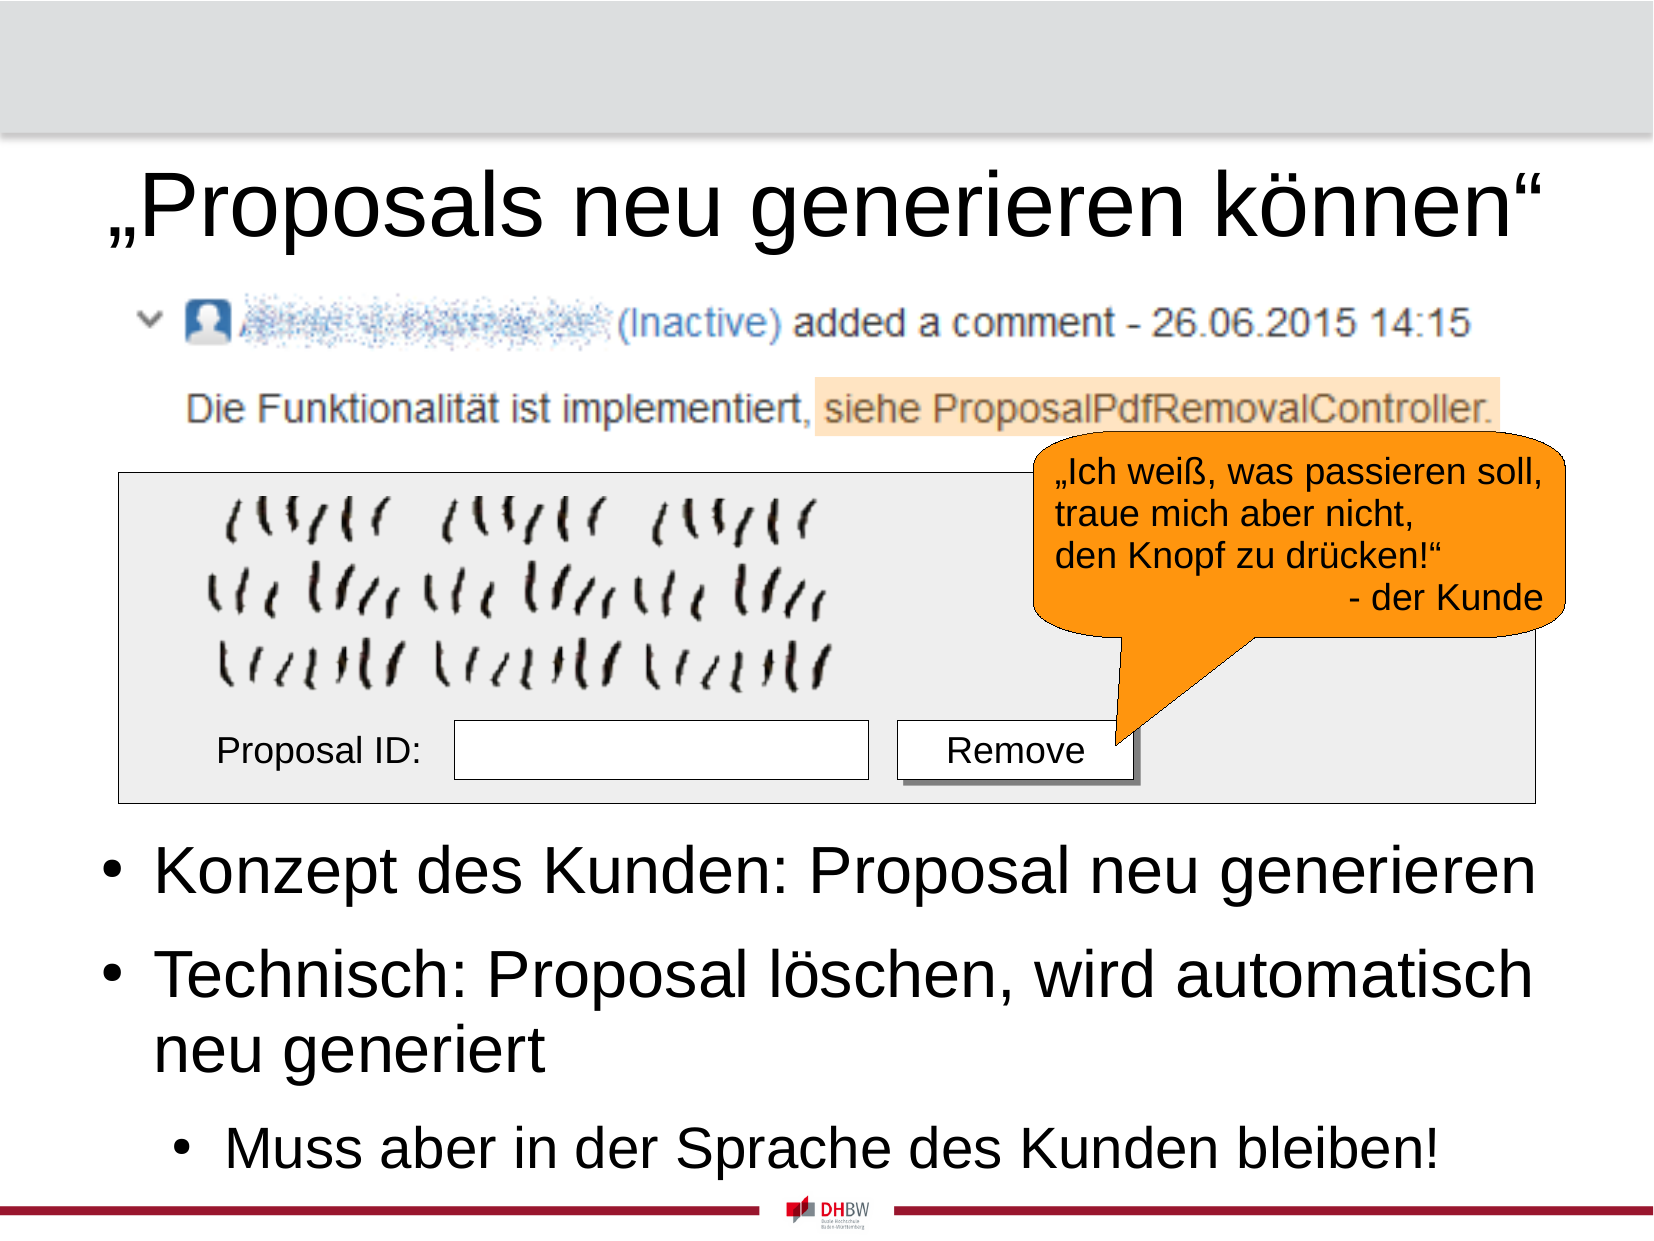

# „Proposals neu generieren können“
„Ich weiß, was passieren soll,
traue mich aber nicht,
den Knopf zu drücken!“
- der Kunde
Proposal ID:
Remove
Konzept des Kunden: Proposal neu generieren
Technisch: Proposal löschen, wird automatisch neu generiert
Muss aber in der Sprache des Kunden bleiben!